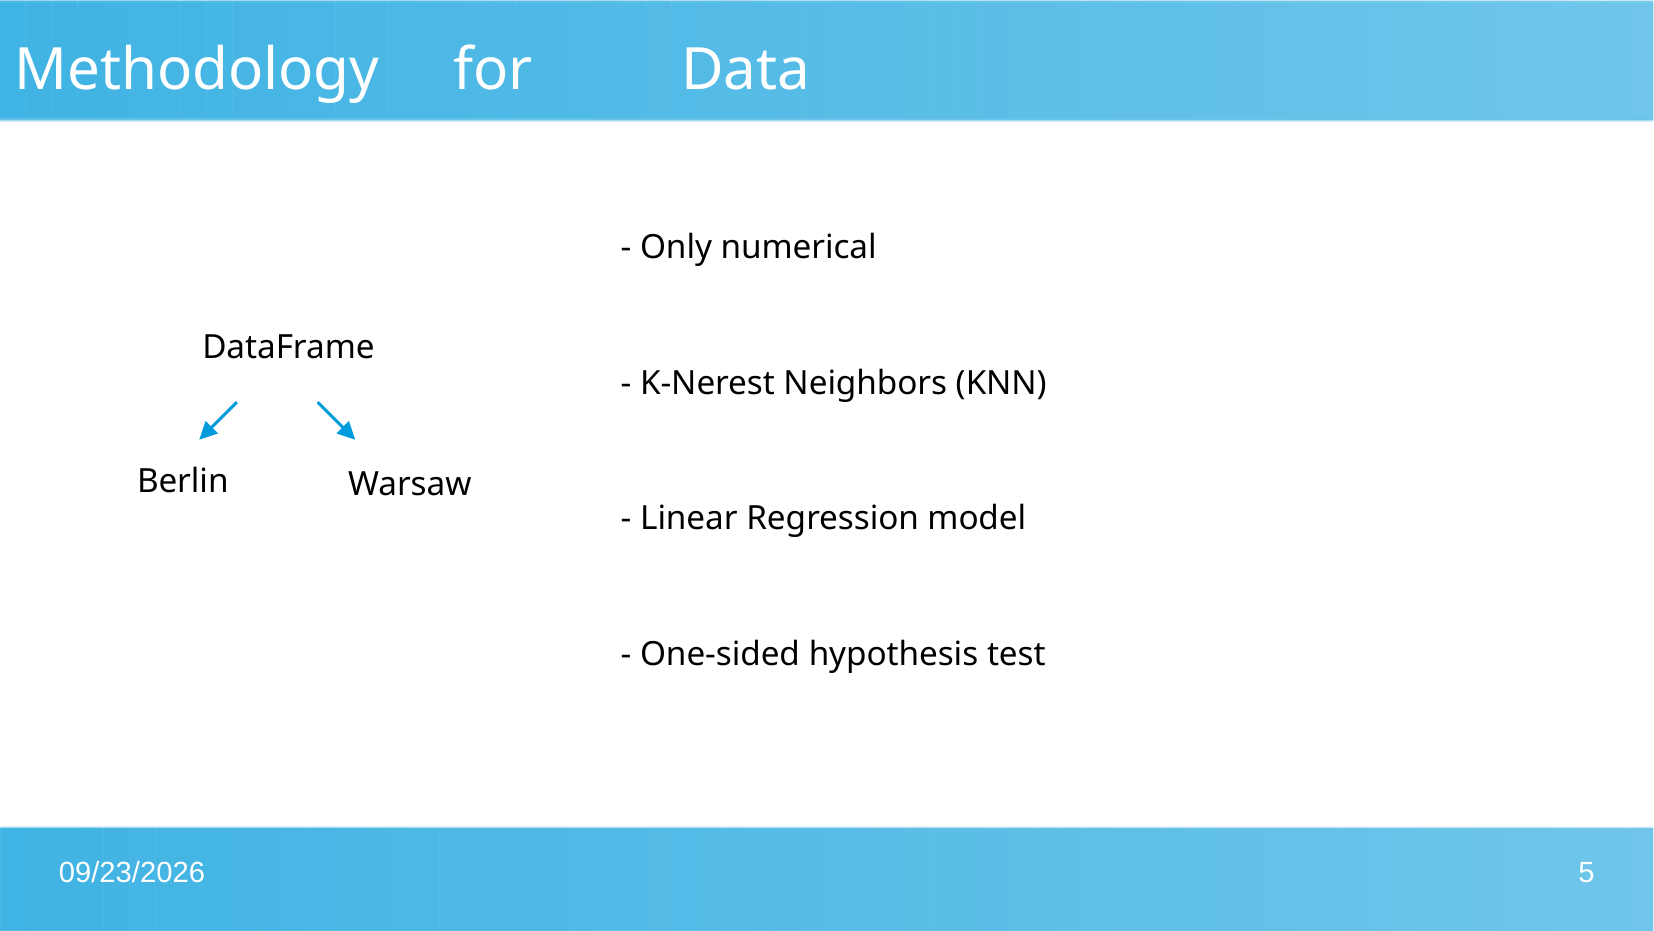

Methodology for Data Analysis
- Only numerical
- K-Nerest Neighbors (KNN)
- Linear Regression model
- One-sided hypothesis test
DataFrame
Berlin
Warsaw
5